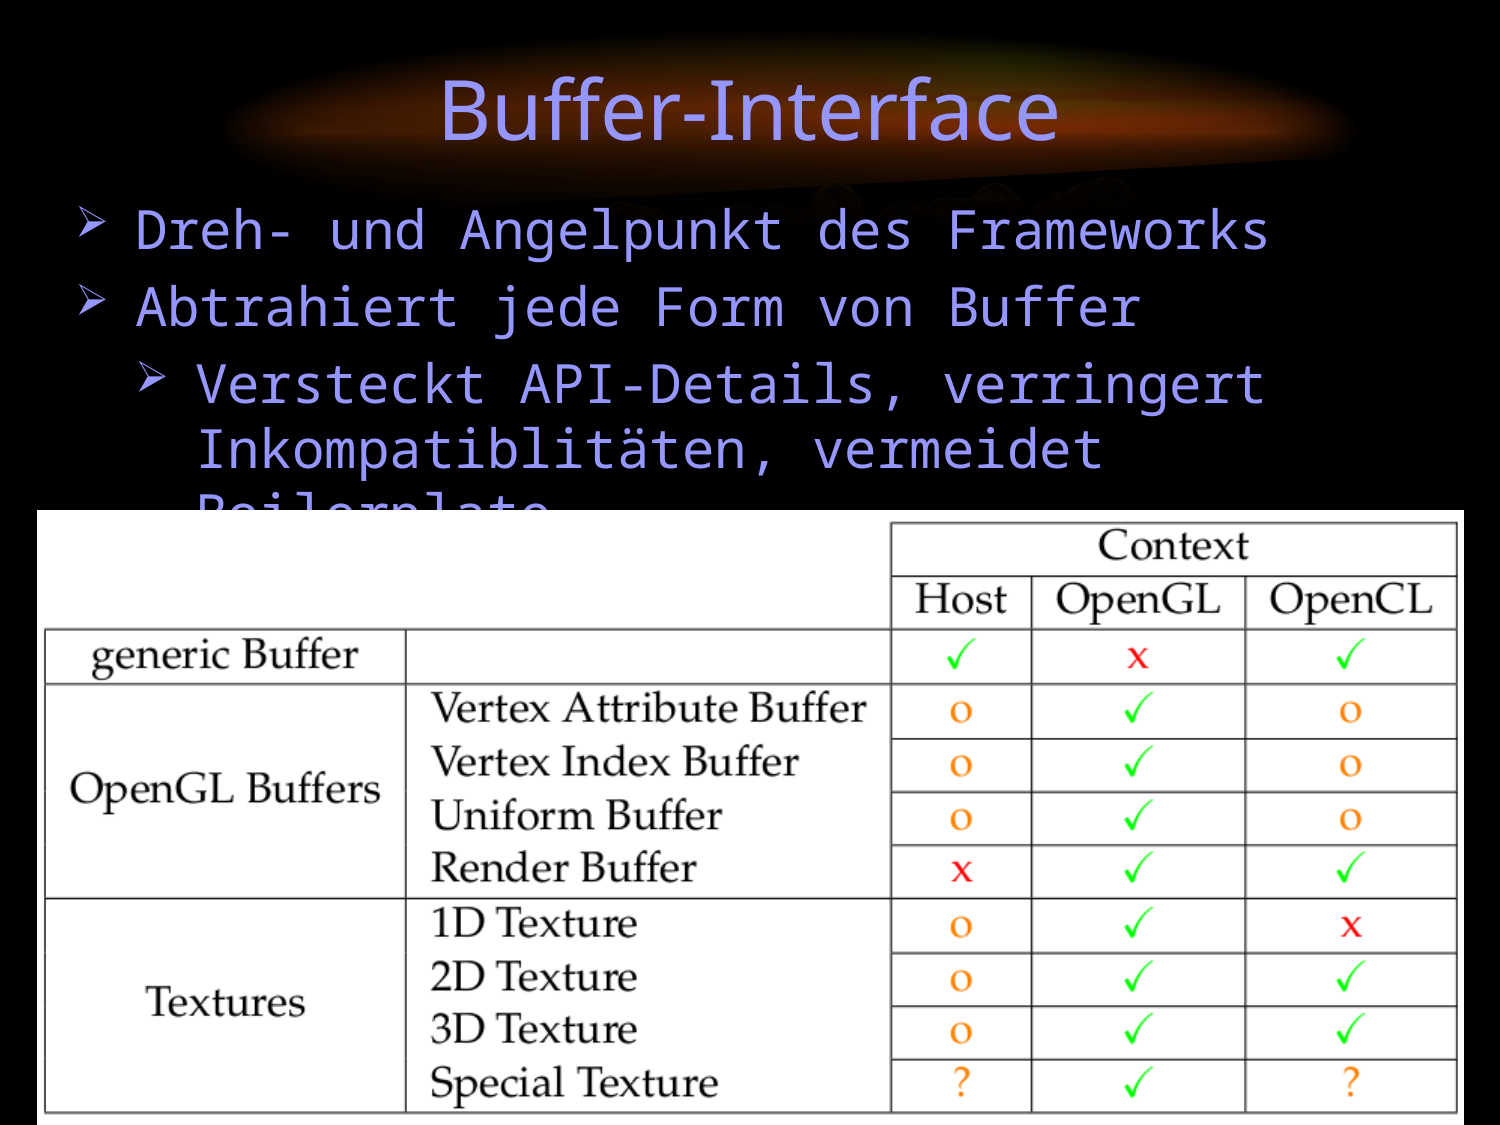

Buffer-Interface
Dreh- und Angelpunkt des Frameworks
Abtrahiert jede Form von Buffer
Versteckt API-Details, verringert Inkompatiblitäten, vermeidet Boilerplate